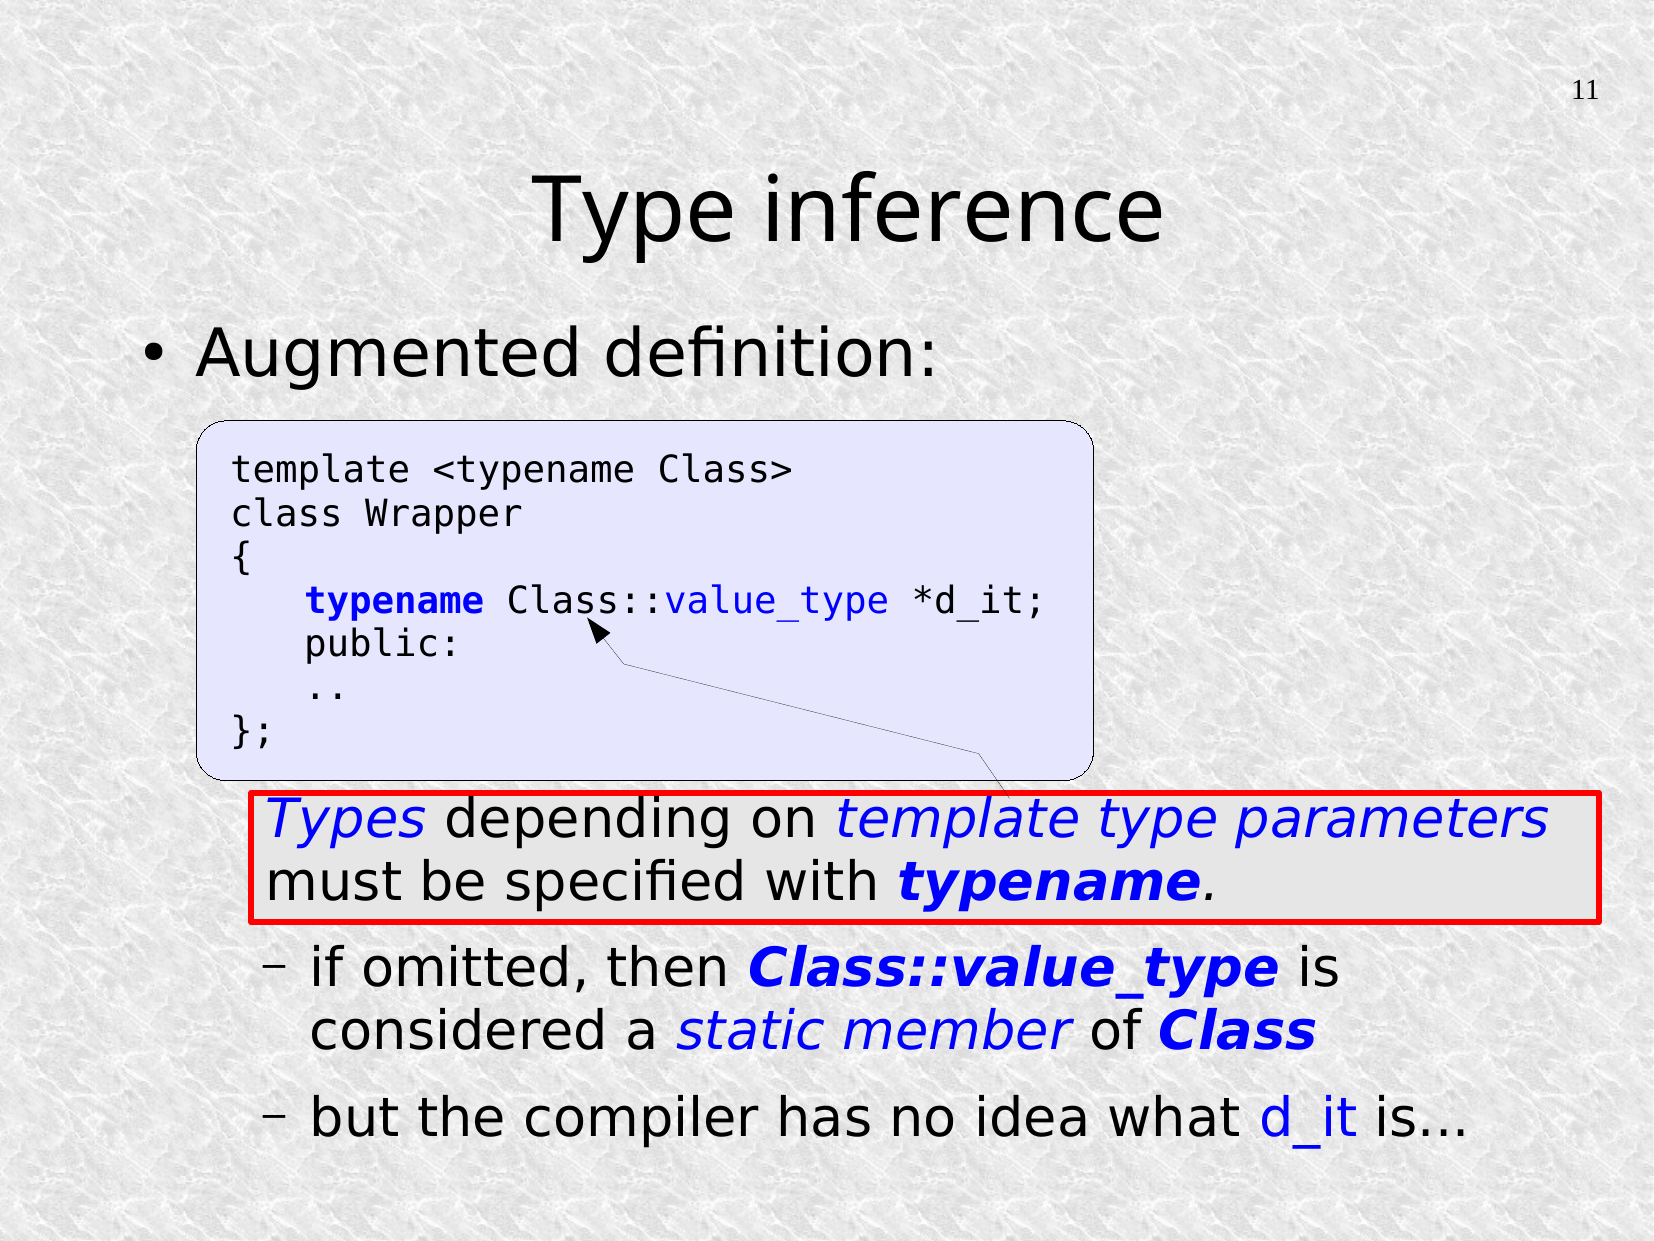

11
# Type inference
Augmented definition:
Types depending on template type parameters must be specified with typename.
if omitted, then Class::value_type is considered a static member of Class
but the compiler has no idea what d_it is...
template <typename Class>
class Wrapper
{
	typename Class::value_type *d_it;
	public:
	..
};